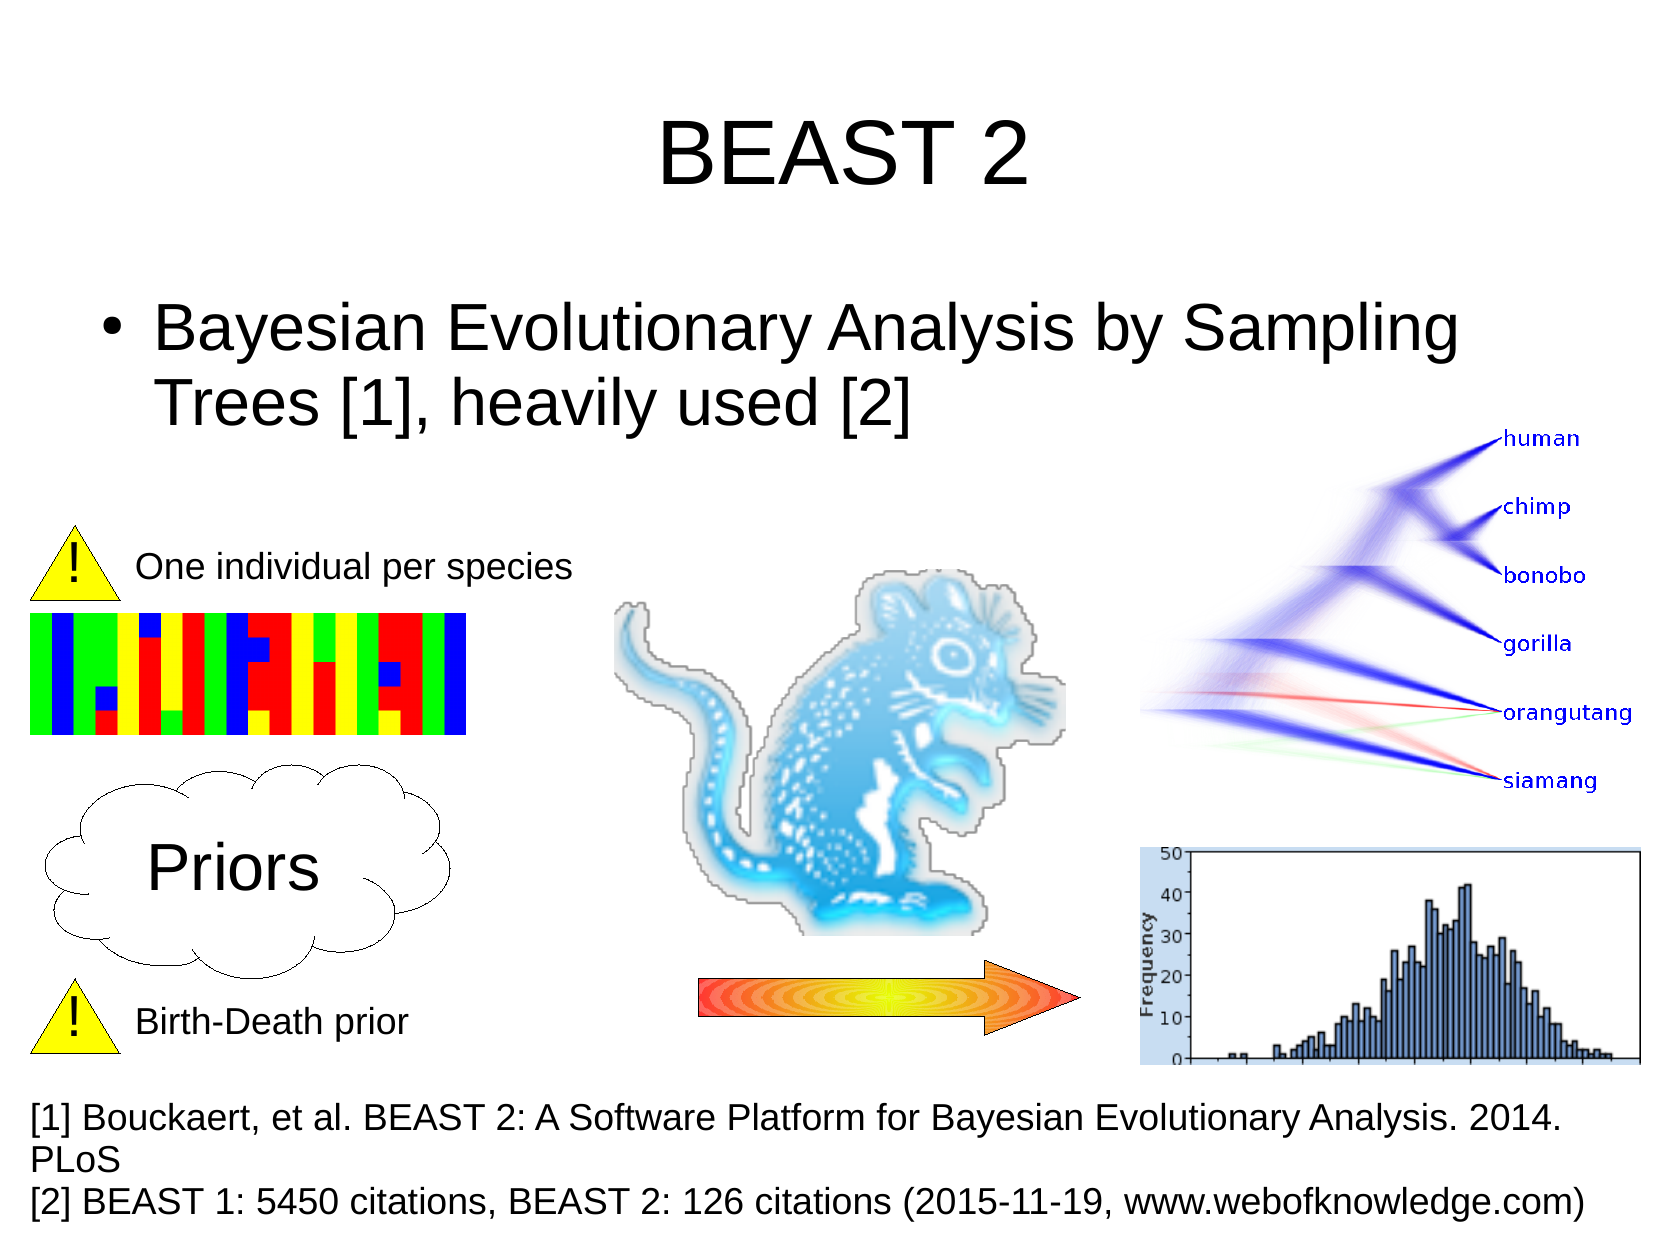

# BEAST 2
Bayesian Evolutionary Analysis by Sampling Trees [1], heavily used [2]
!
One individual per species
Priors
!
Birth-Death prior
[1] Bouckaert, et al. BEAST 2: A Software Platform for Bayesian Evolutionary Analysis. 2014. PLoS
[2] BEAST 1: 5450 citations, BEAST 2: 126 citations (2015-11-19, www.webofknowledge.com)